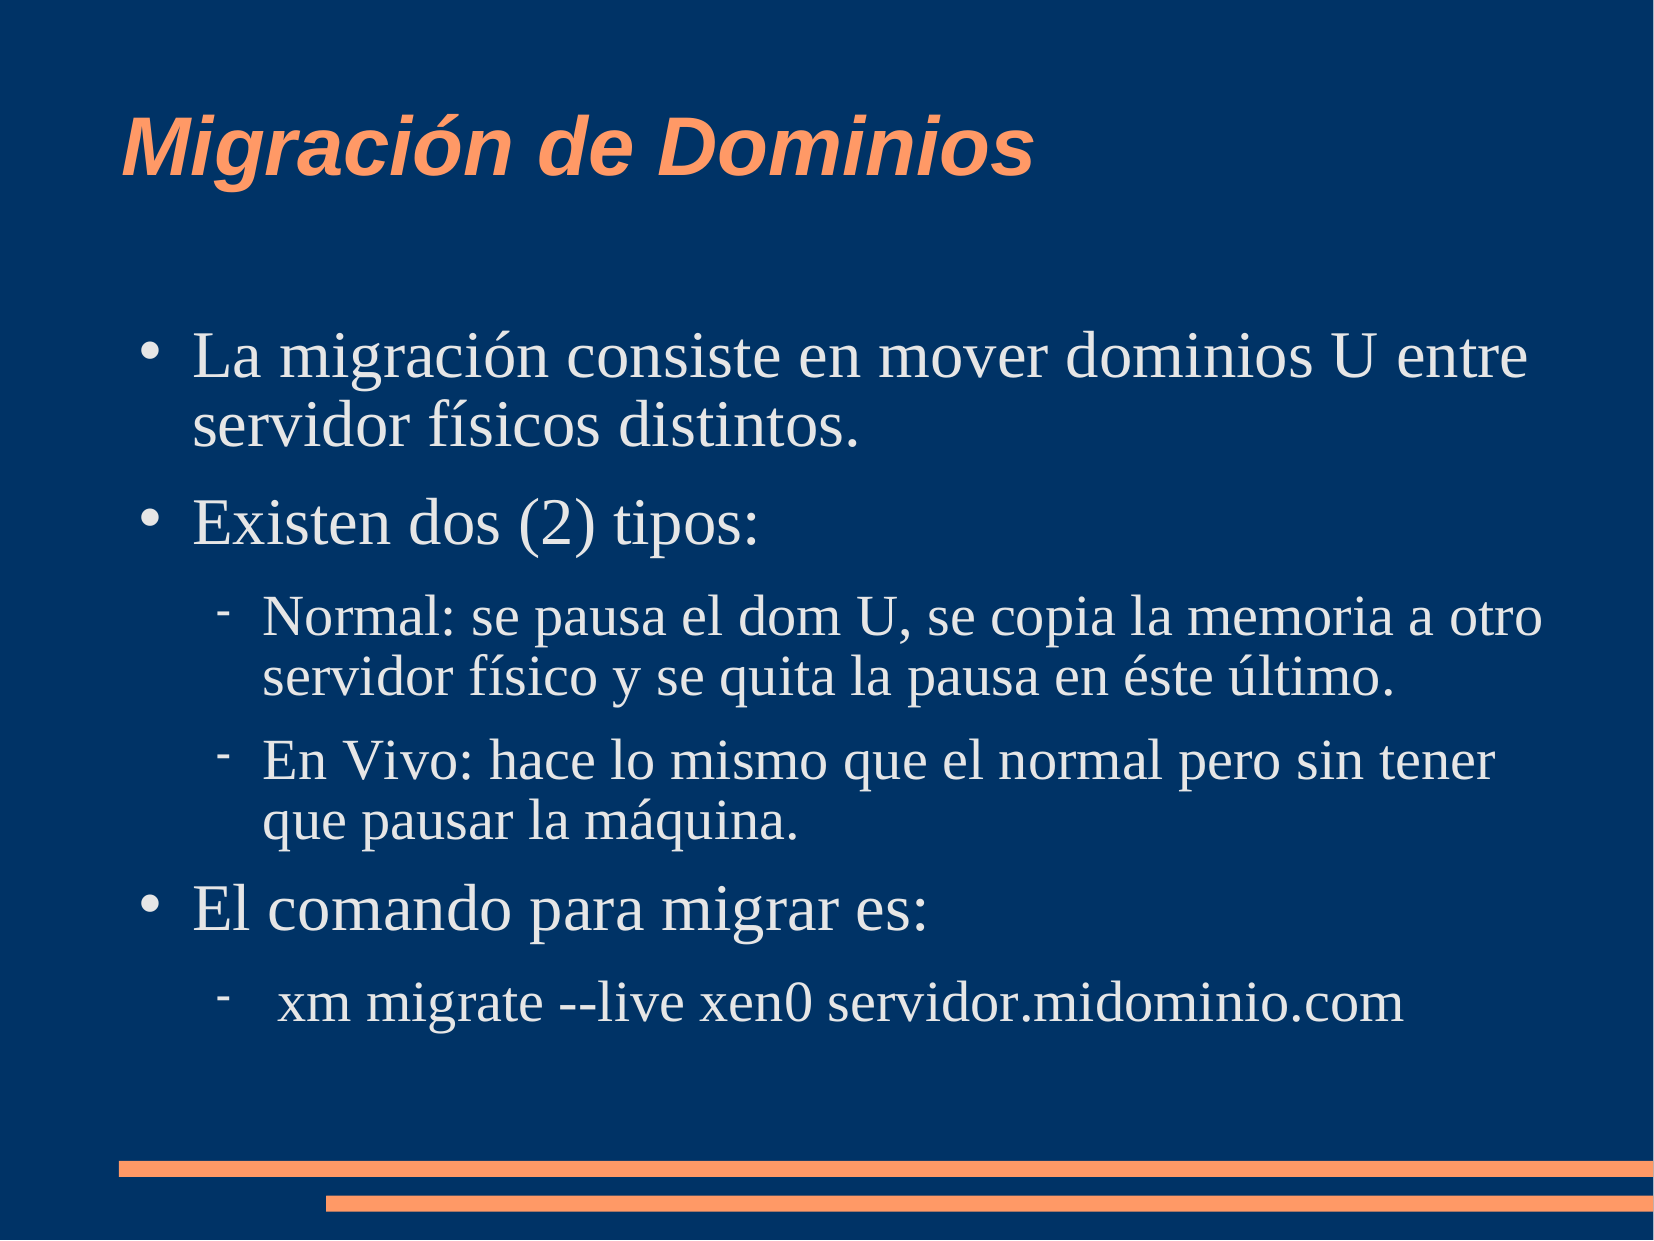

# Migración de Dominios
La migración consiste en mover dominios U entre servidor físicos distintos.
Existen dos (2) tipos:
Normal: se pausa el dom U, se copia la memoria a otro servidor físico y se quita la pausa en éste último.
En Vivo: hace lo mismo que el normal pero sin tener que pausar la máquina.
El comando para migrar es:
 xm migrate --live xen0 servidor.midominio.com